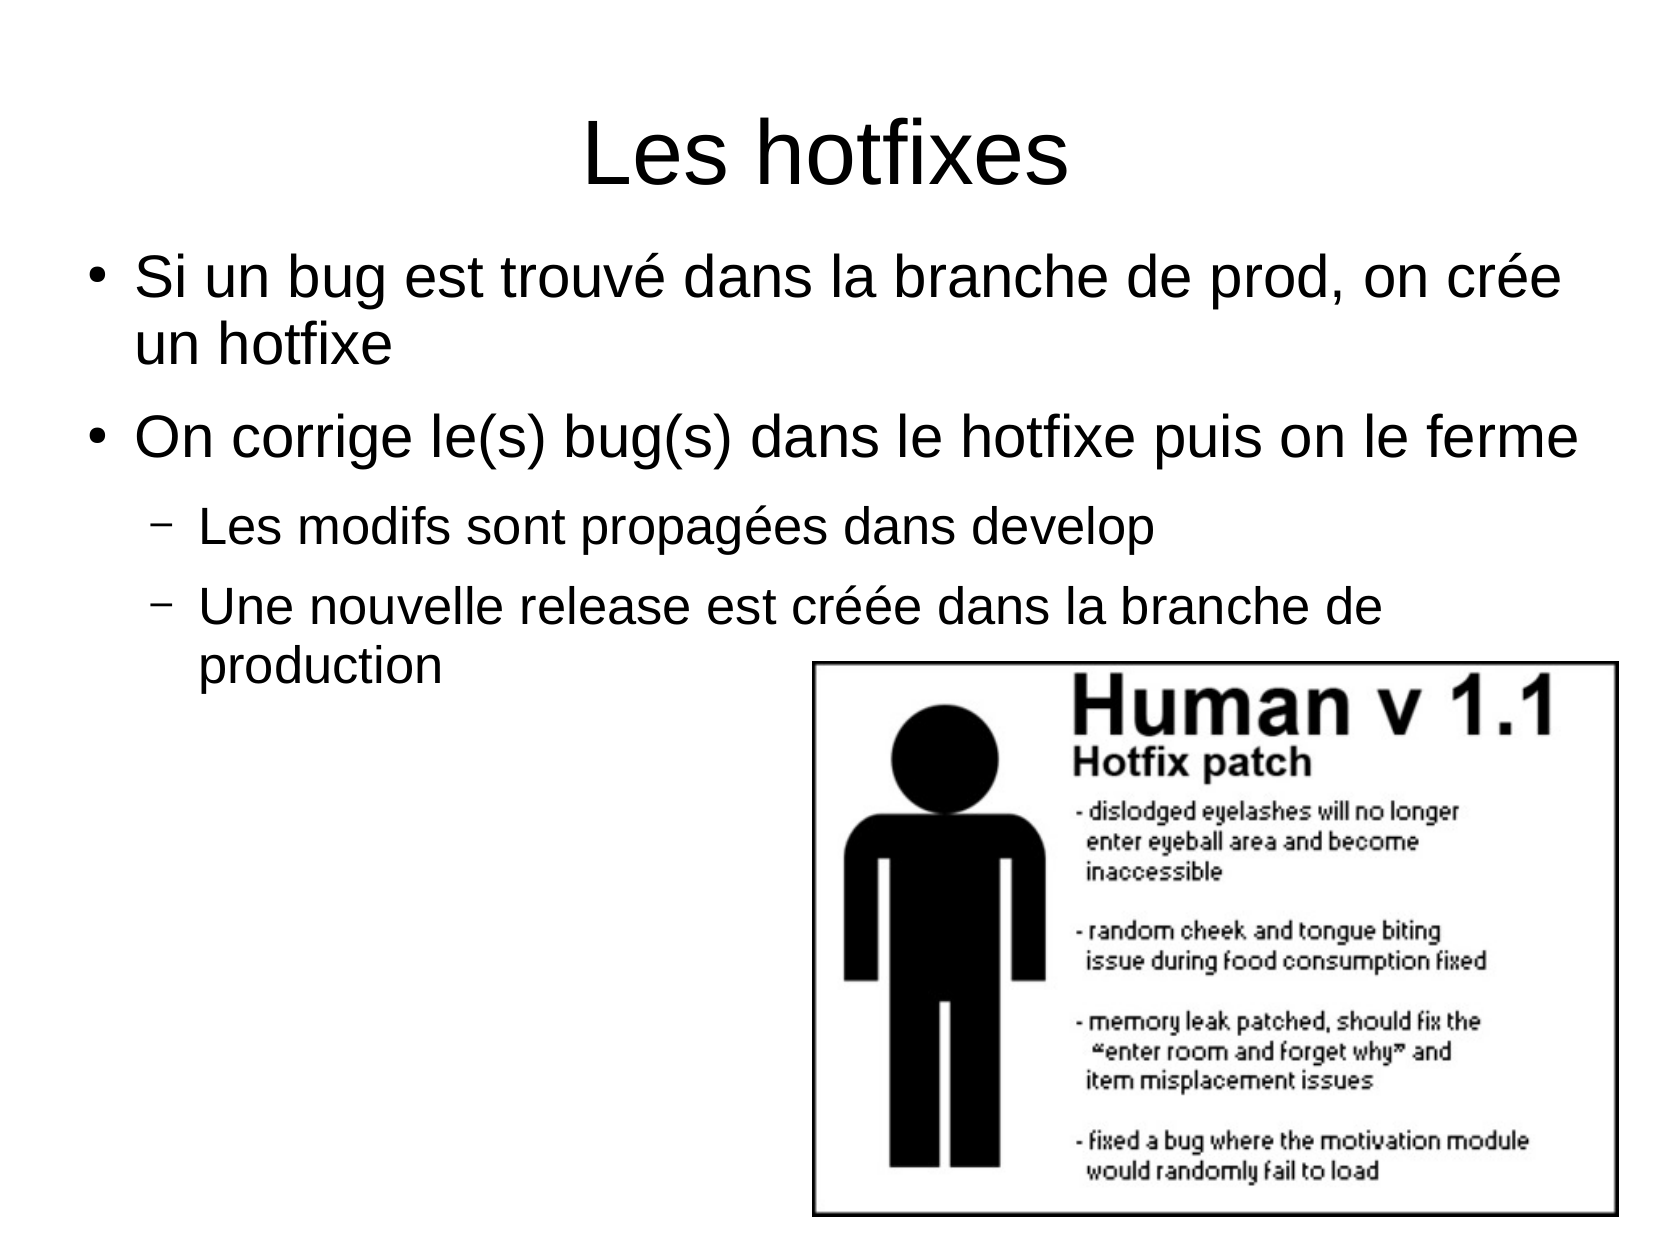

# Les hotfixes
Si un bug est trouvé dans la branche de prod, on crée un hotfixe
On corrige le(s) bug(s) dans le hotfixe puis on le ferme
Les modifs sont propagées dans develop
Une nouvelle release est créée dans la branche de production